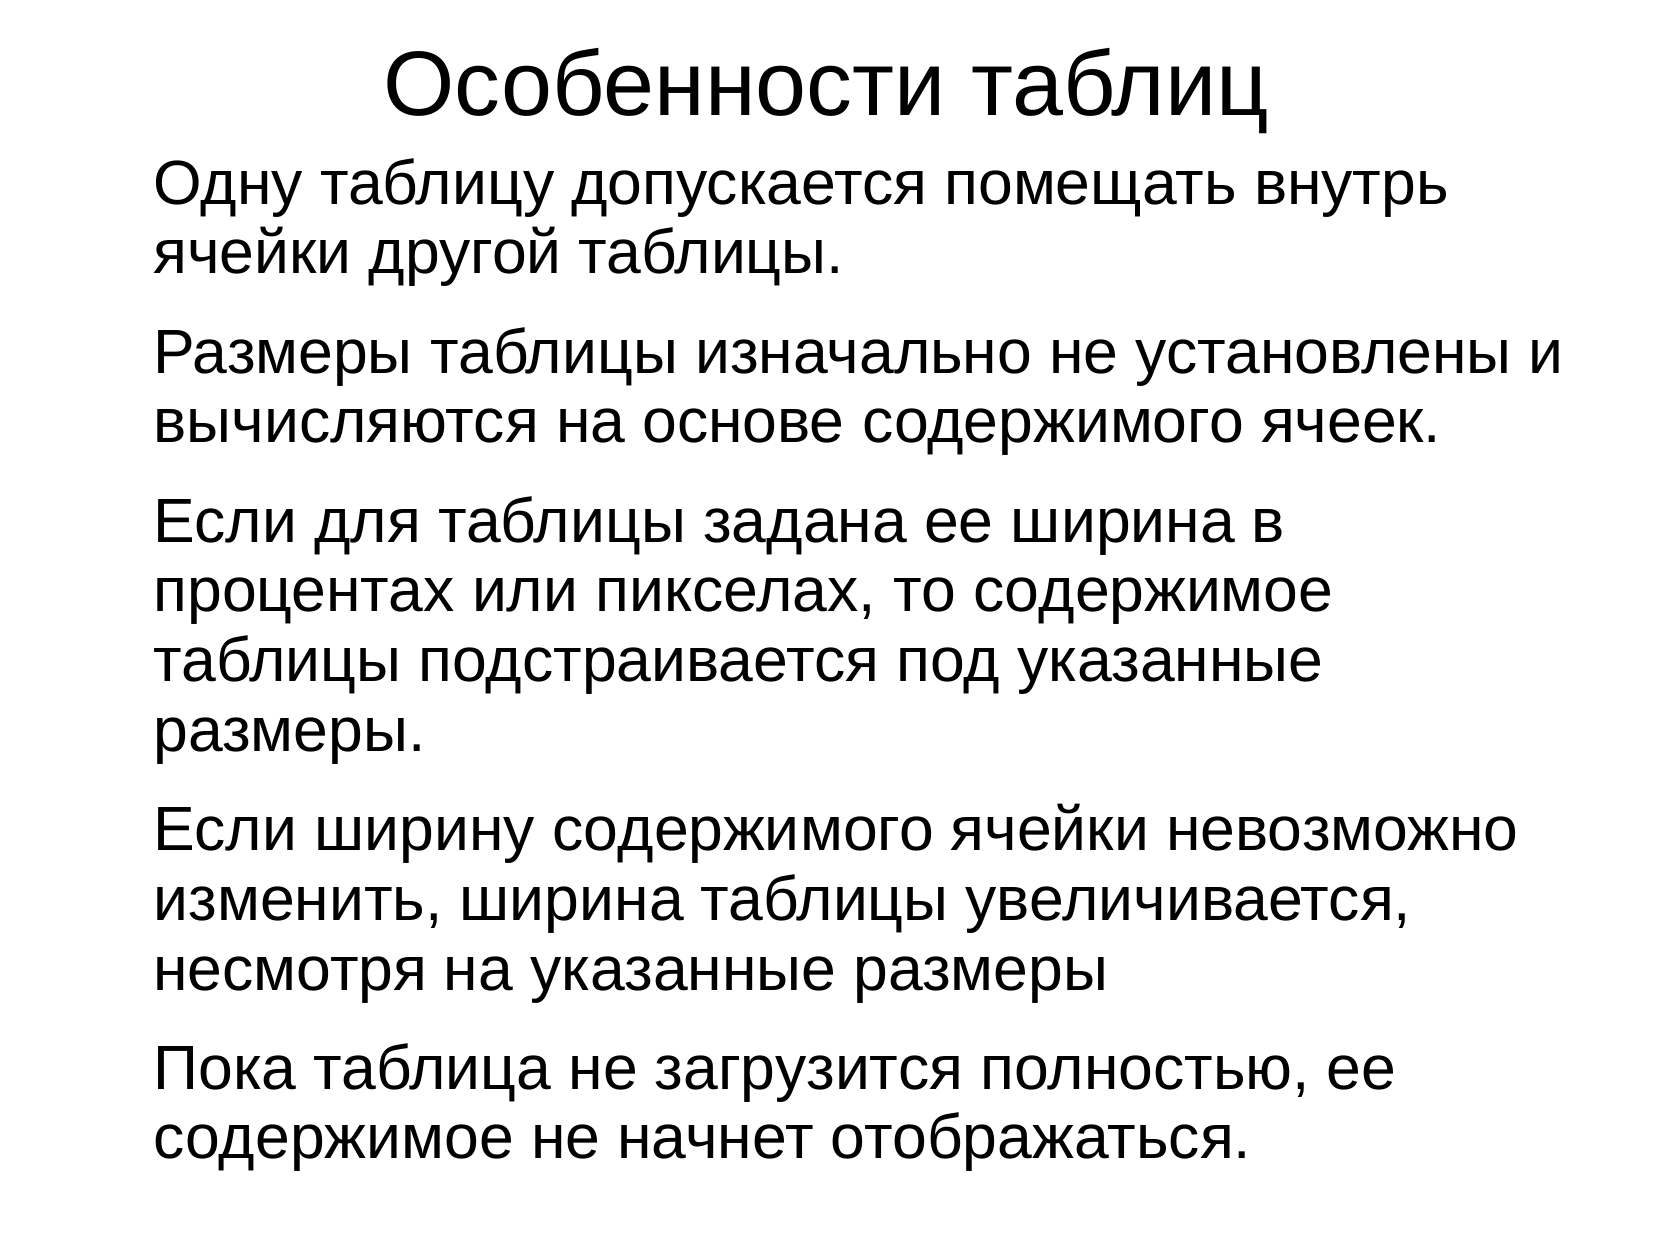

# Особенности таблиц
Одну таблицу допускается помещать внутрь ячейки другой таблицы.
Размеры таблицы изначально не установлены и вычисляются на основе содержимого ячеек.
Если для таблицы задана ее ширина в процентах или пикселах, то содержимое таблицы подстраивается под указанные размеры.
Если ширину содержимого ячейки невозможно изменить, ширина таблицы увеличивается, несмотря на указанные размеры
Пока таблица не загрузится полностью, ее содержимое не начнет отображаться.